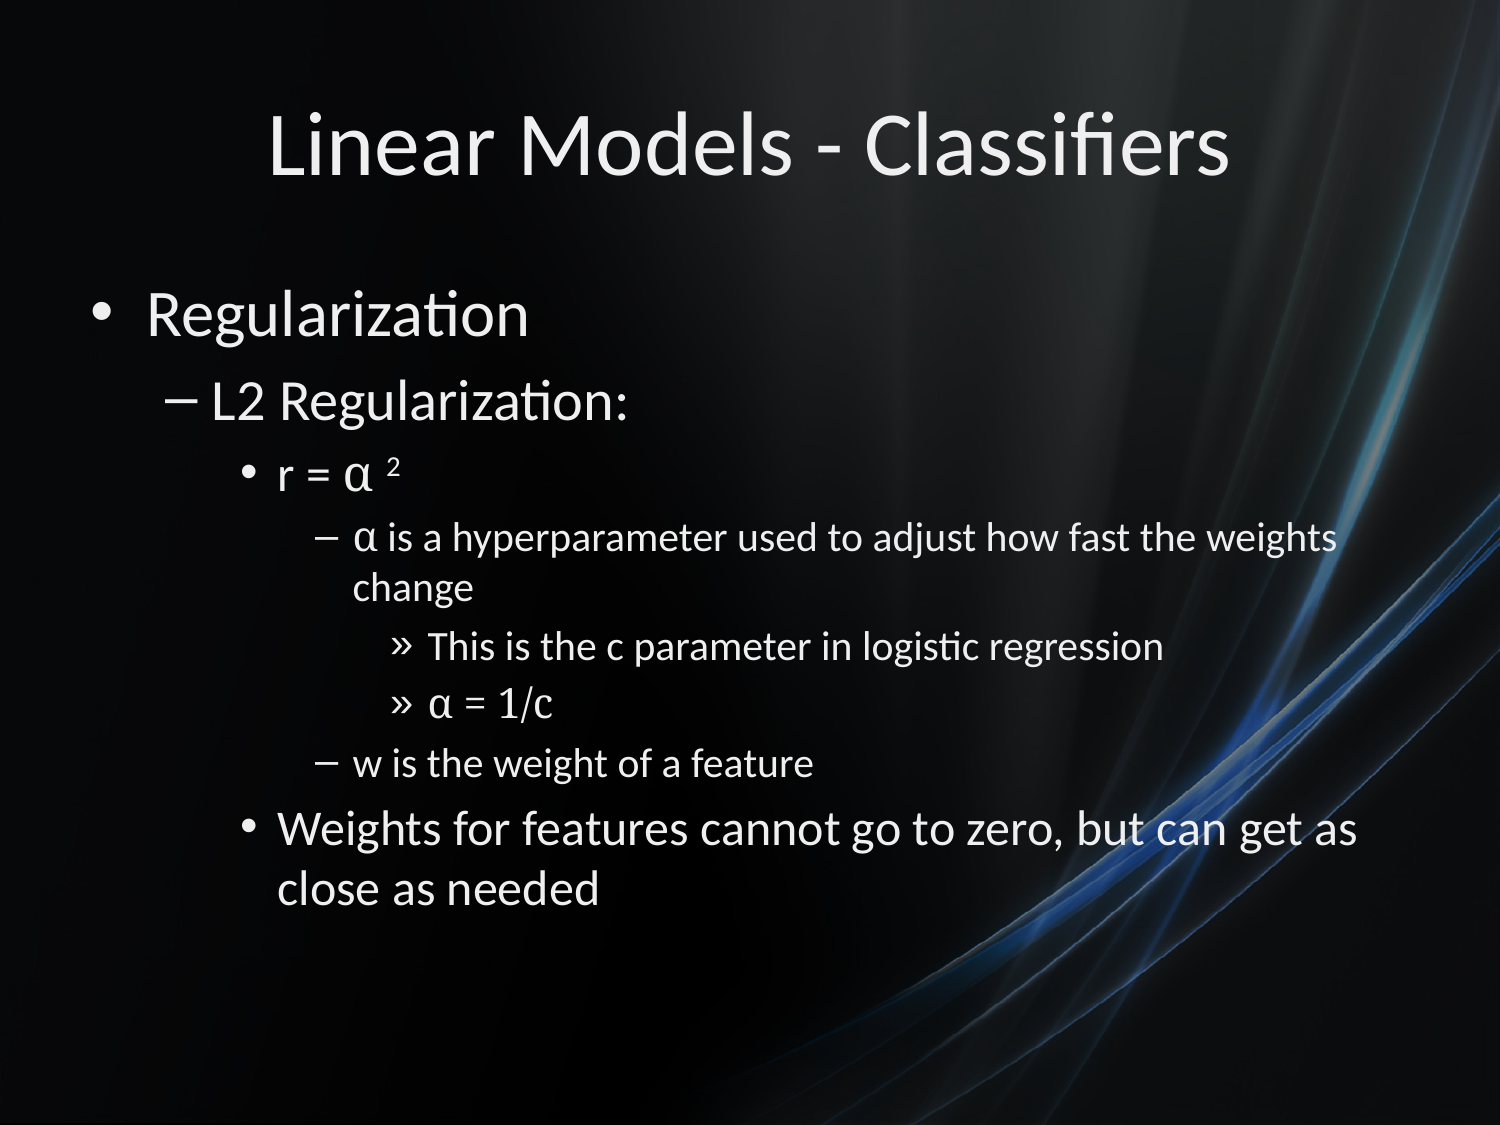

# Linear Models - Classifiers
Regularization
L2 Regularization:
r = α 2
α is a hyperparameter used to adjust how fast the weights change
This is the c parameter in logistic regression
α = 1/c
w is the weight of a feature
Weights for features cannot go to zero, but can get as close as needed